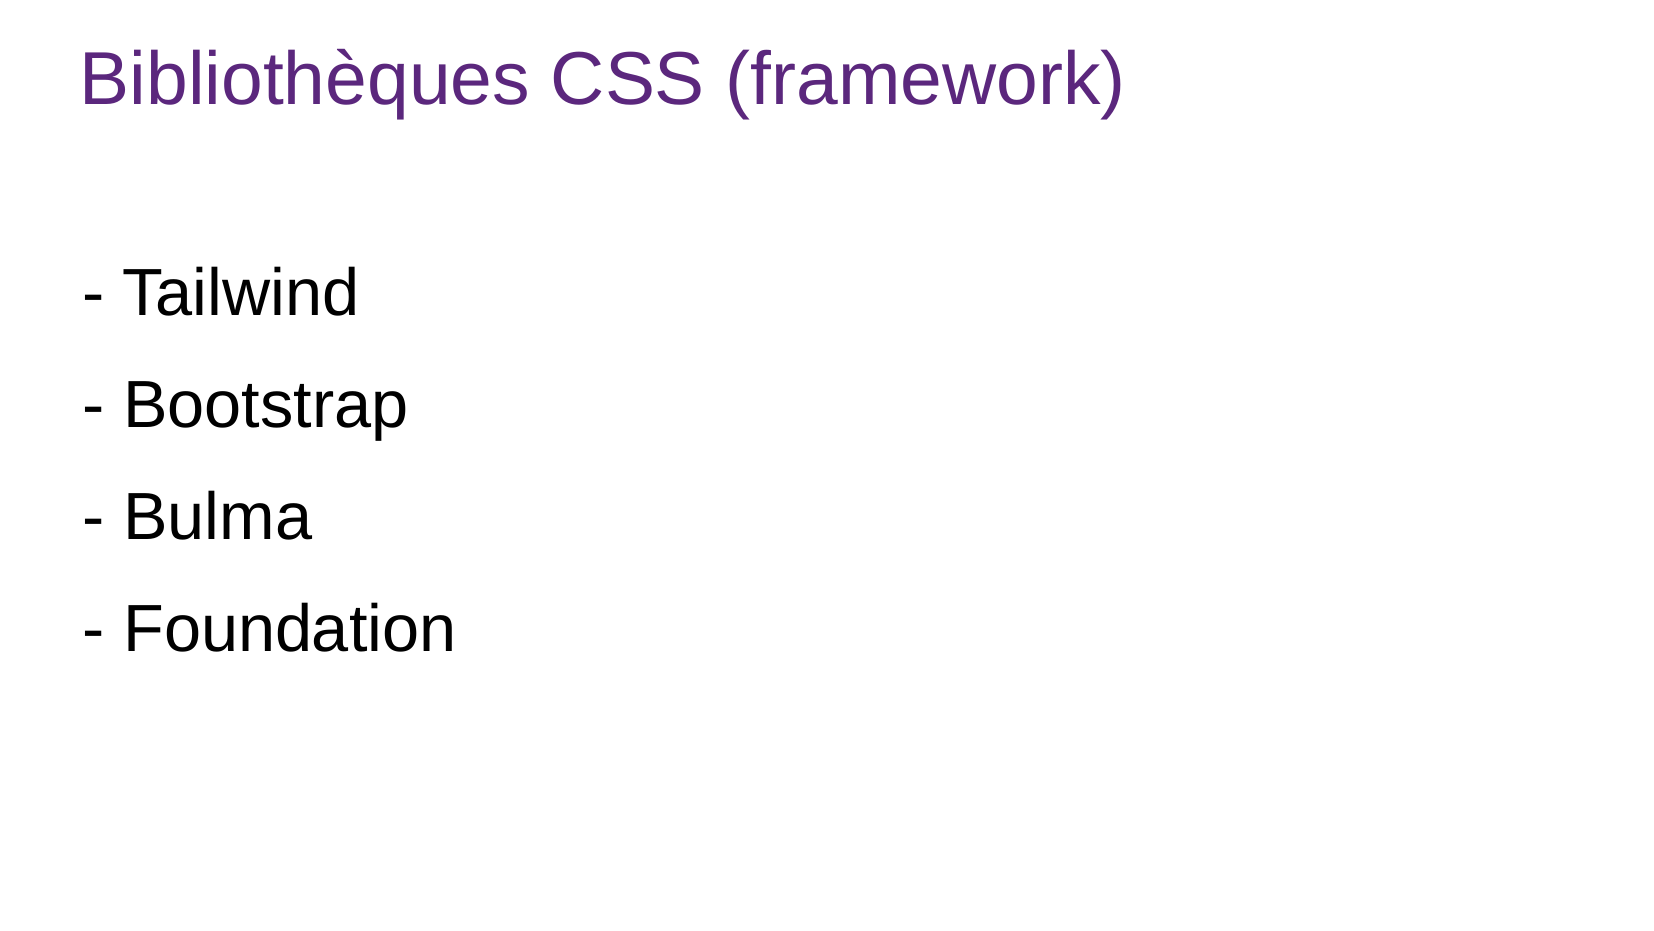

# Bibliothèques CSS (framework)
- Tailwind
- Bootstrap
- Bulma
- Foundation